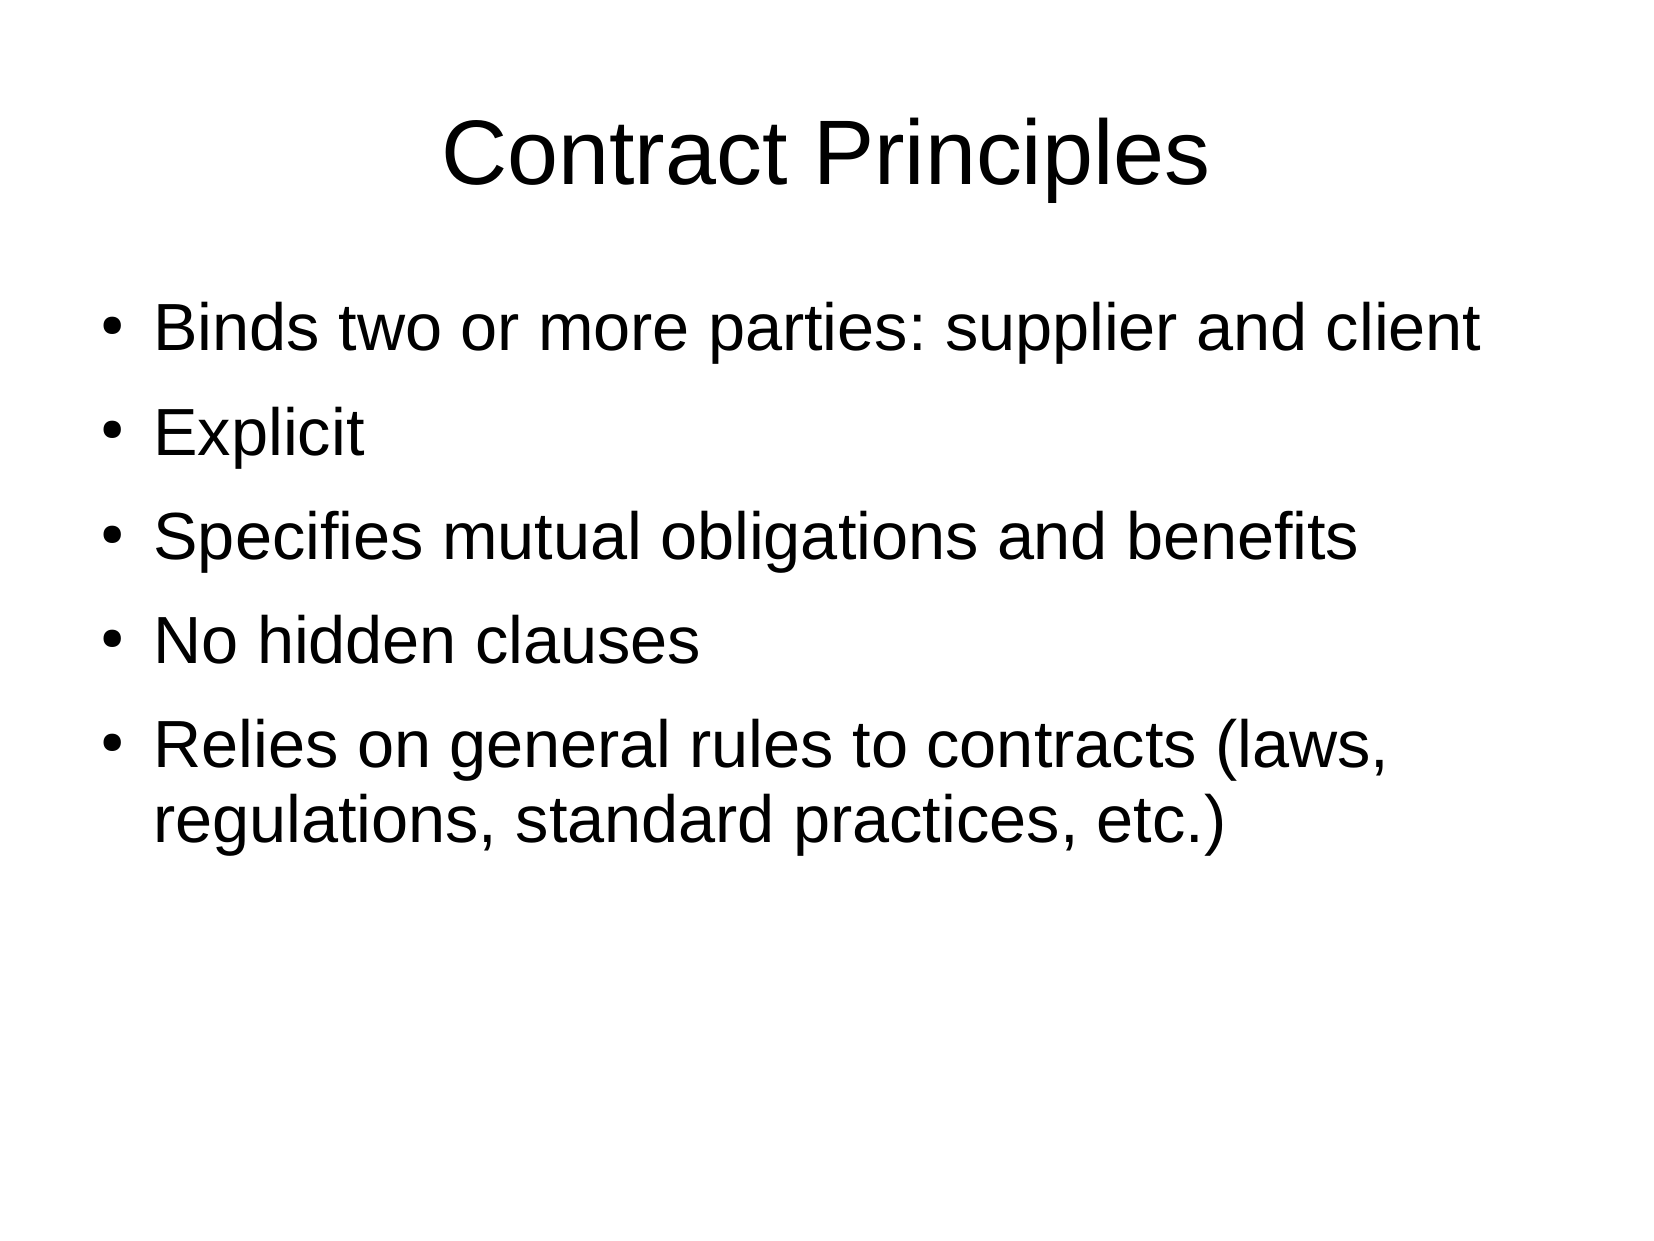

# Contract Principles
Binds two or more parties: supplier and client
Explicit
Specifies mutual obligations and benefits
No hidden clauses
Relies on general rules to contracts (laws, regulations, standard practices, etc.)